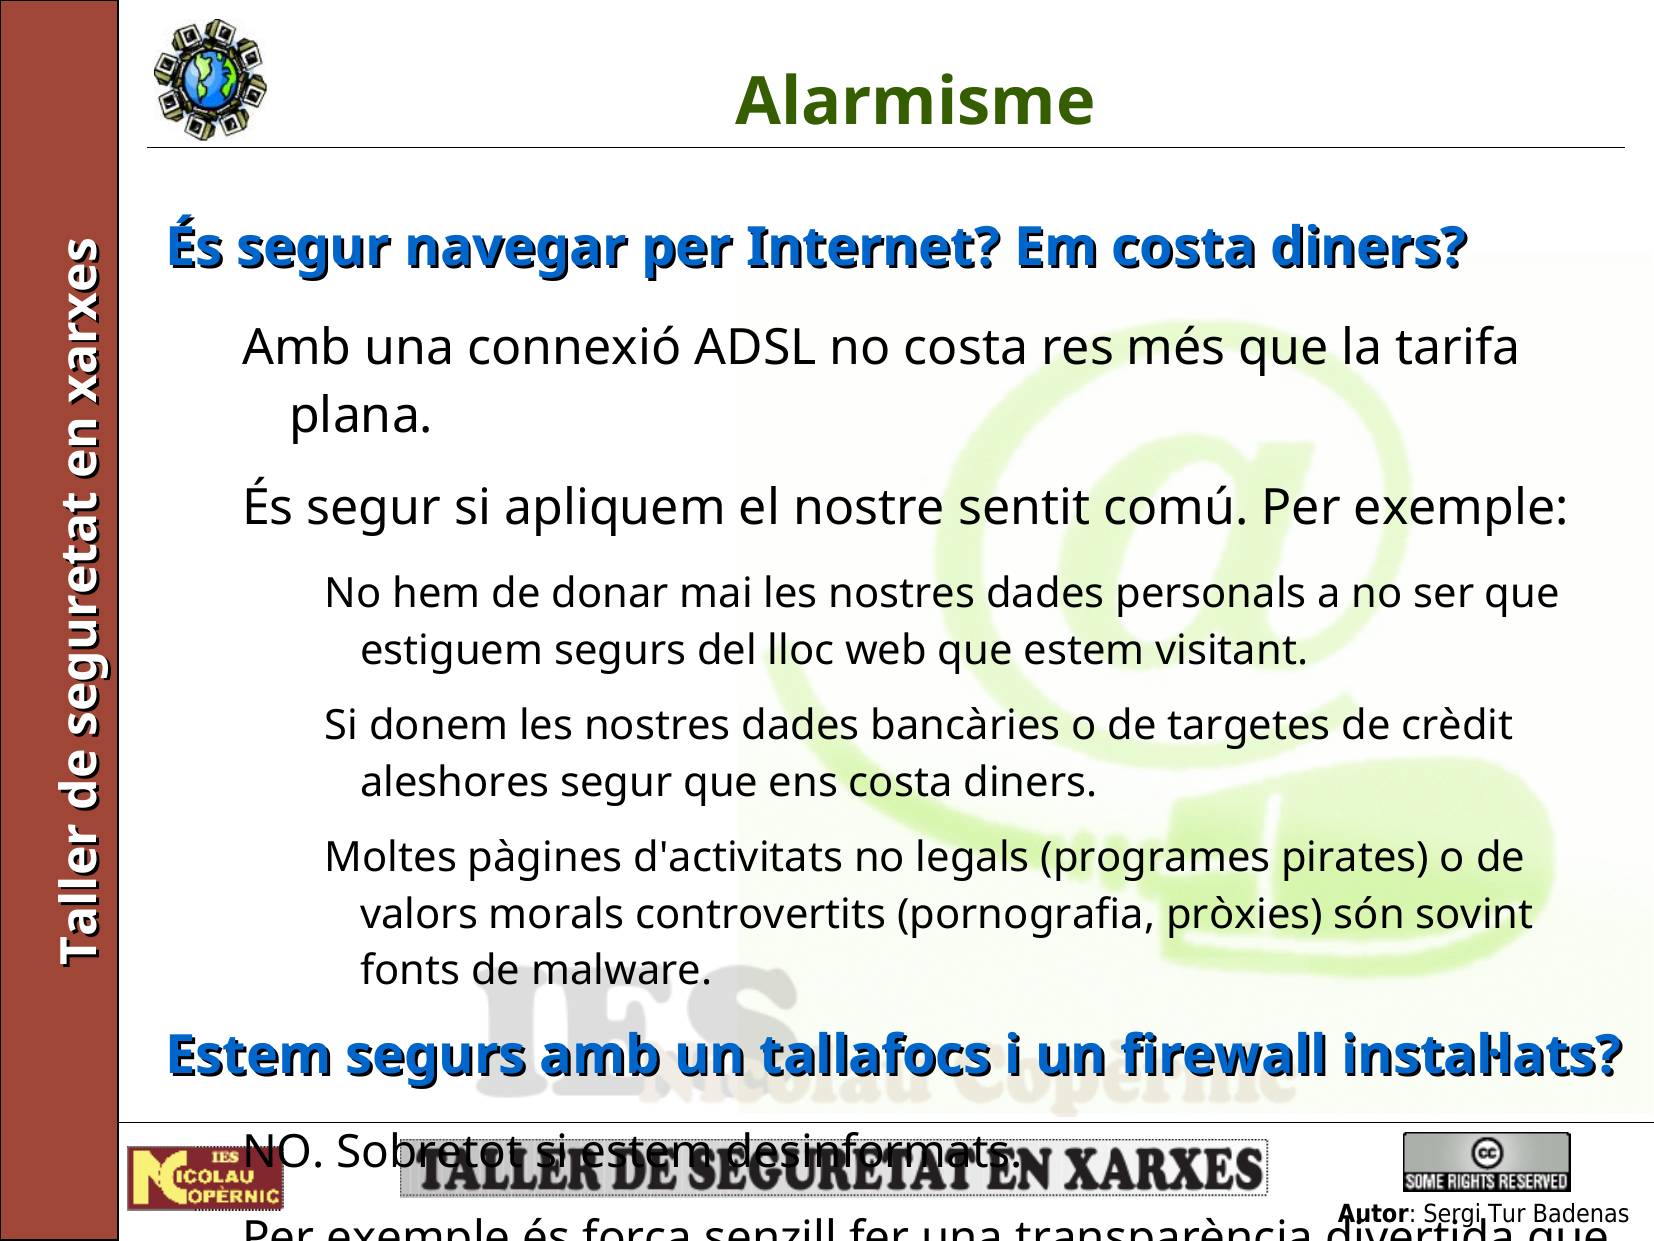

# Alarmisme
És segur navegar per Internet? Em costa diners?
Amb una connexió ADSL no costa res més que la tarifa plana.
És segur si apliquem el nostre sentit comú. Per exemple:
No hem de donar mai les nostres dades personals a no ser que estiguem segurs del lloc web que estem visitant.
Si donem les nostres dades bancàries o de targetes de crèdit aleshores segur que ens costa diners.
Moltes pàgines d'activitats no legals (programes pirates) o de valors morals controvertits (pornografia, pròxies) són sovint fonts de malware.
Estem segurs amb un tallafocs i un firewall instal·lats?
NO. Sobretot si estem desinformats.
Per exemple és força senzill fer una transparència divertida que porti un “regalet” al darrere.